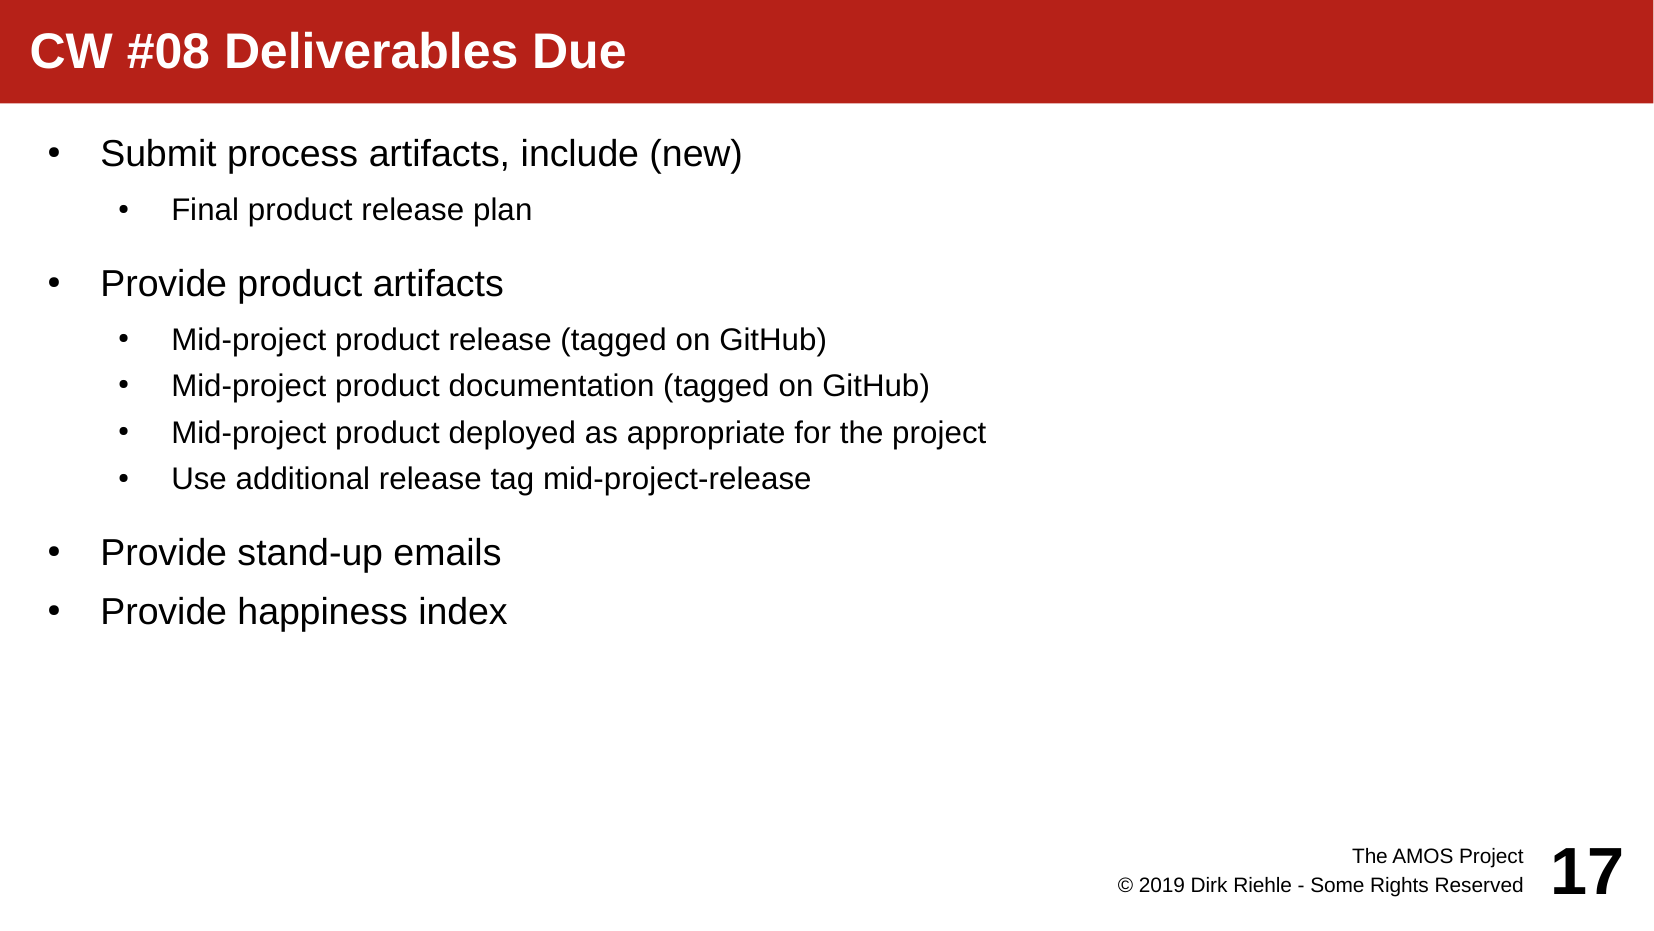

# CW #08 Deliverables Due
Submit process artifacts, include (new)
Final product release plan
Provide product artifacts
Mid-project product release (tagged on GitHub)
Mid-project product documentation (tagged on GitHub)
Mid-project product deployed as appropriate for the project
Use additional release tag mid-project-release
Provide stand-up emails
Provide happiness index
The AMOS Project
17
© 2019 Dirk Riehle - Some Rights Reserved